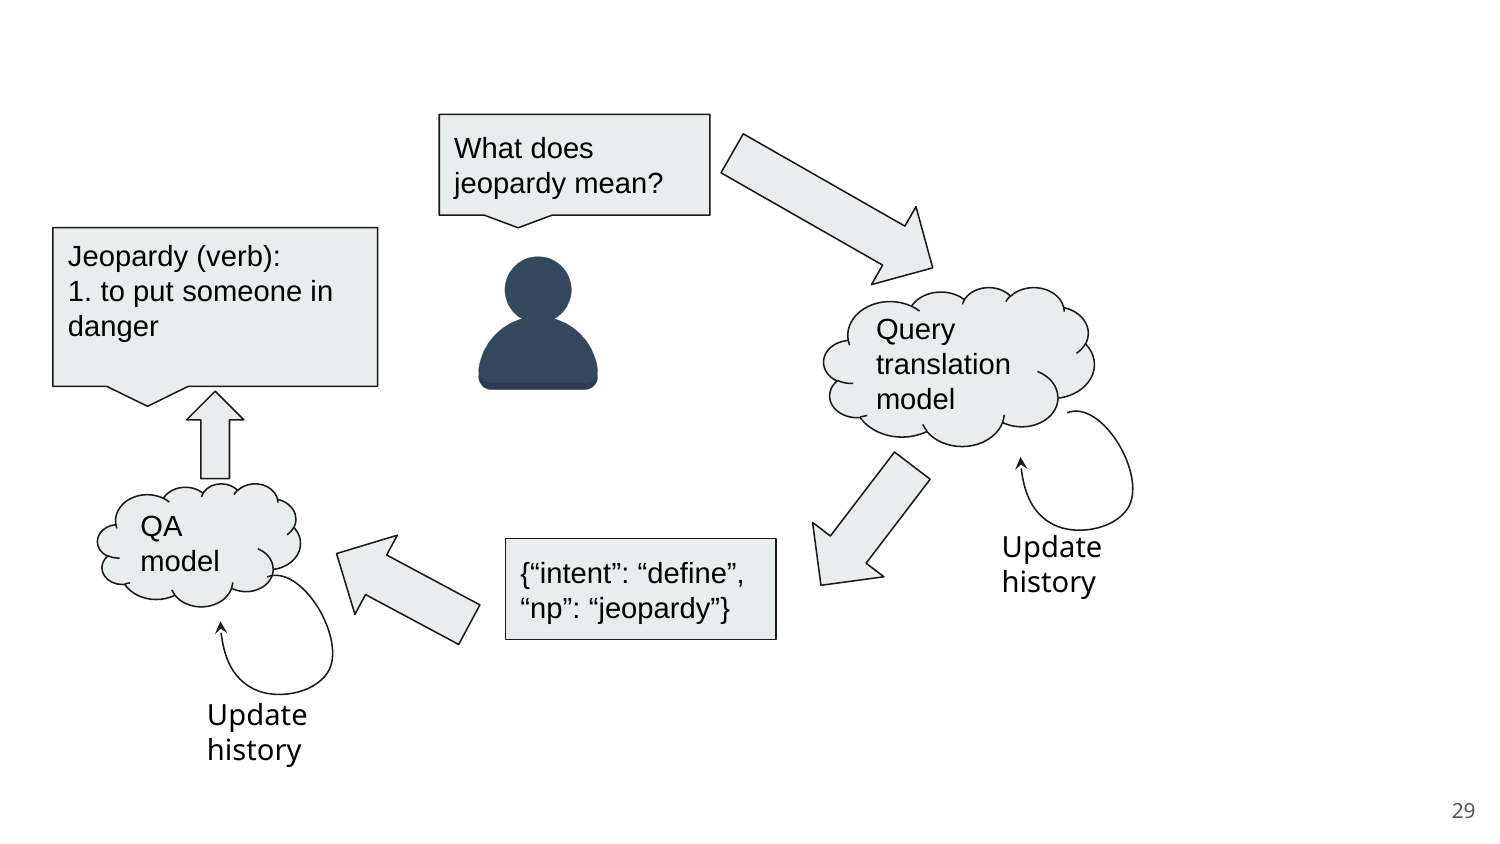

What does jeopardy mean?
Jeopardy (verb):
1. to put someone in danger
Query translation model
QA model
Update history
{“intent”: “define”, “np”: “jeopardy”}
Update history